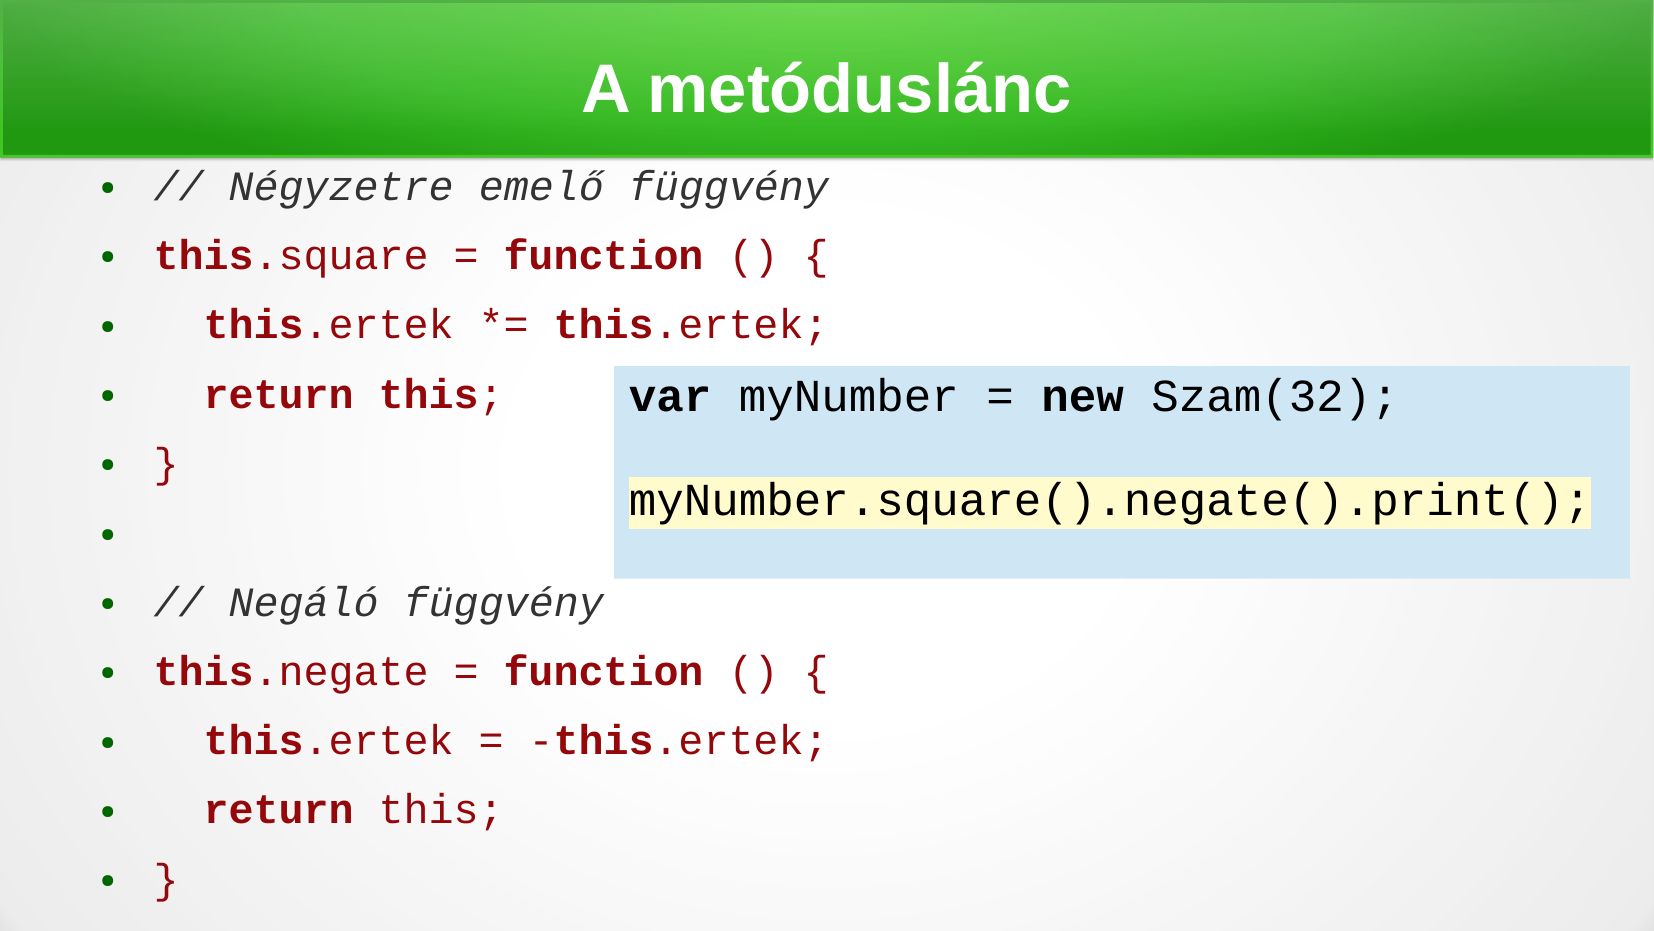

# A metóduslánc
// Négyzetre emelő függvény
this.square = function () {
 this.ertek *= this.ertek;
 return this;
}
// Negáló függvény
this.negate = function () {
 this.ertek = -this.ertek;
 return this;
}
var myNumber = new Szam(32);
myNumber.square().negate().print();